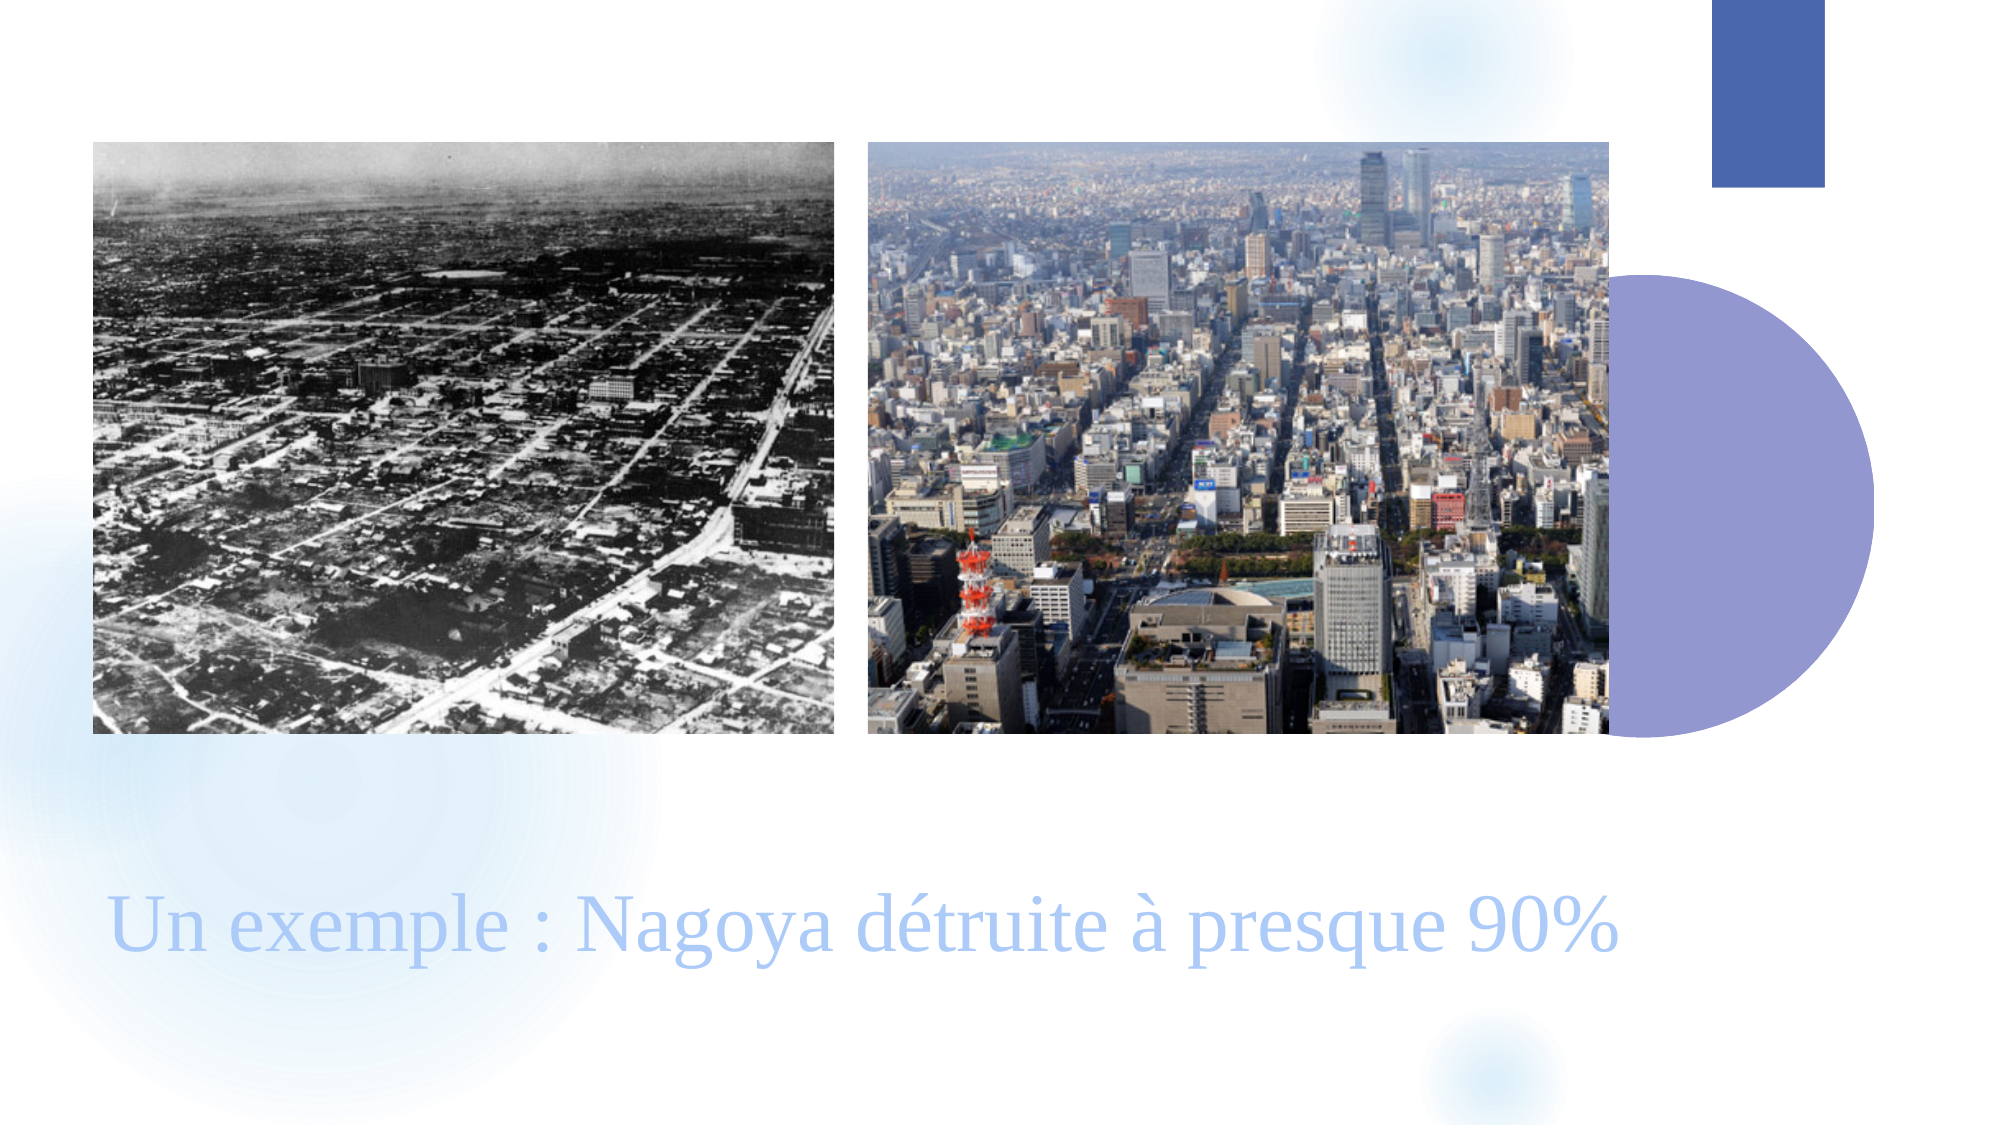

# Un exemple : Nagoya détruite à presque 90%